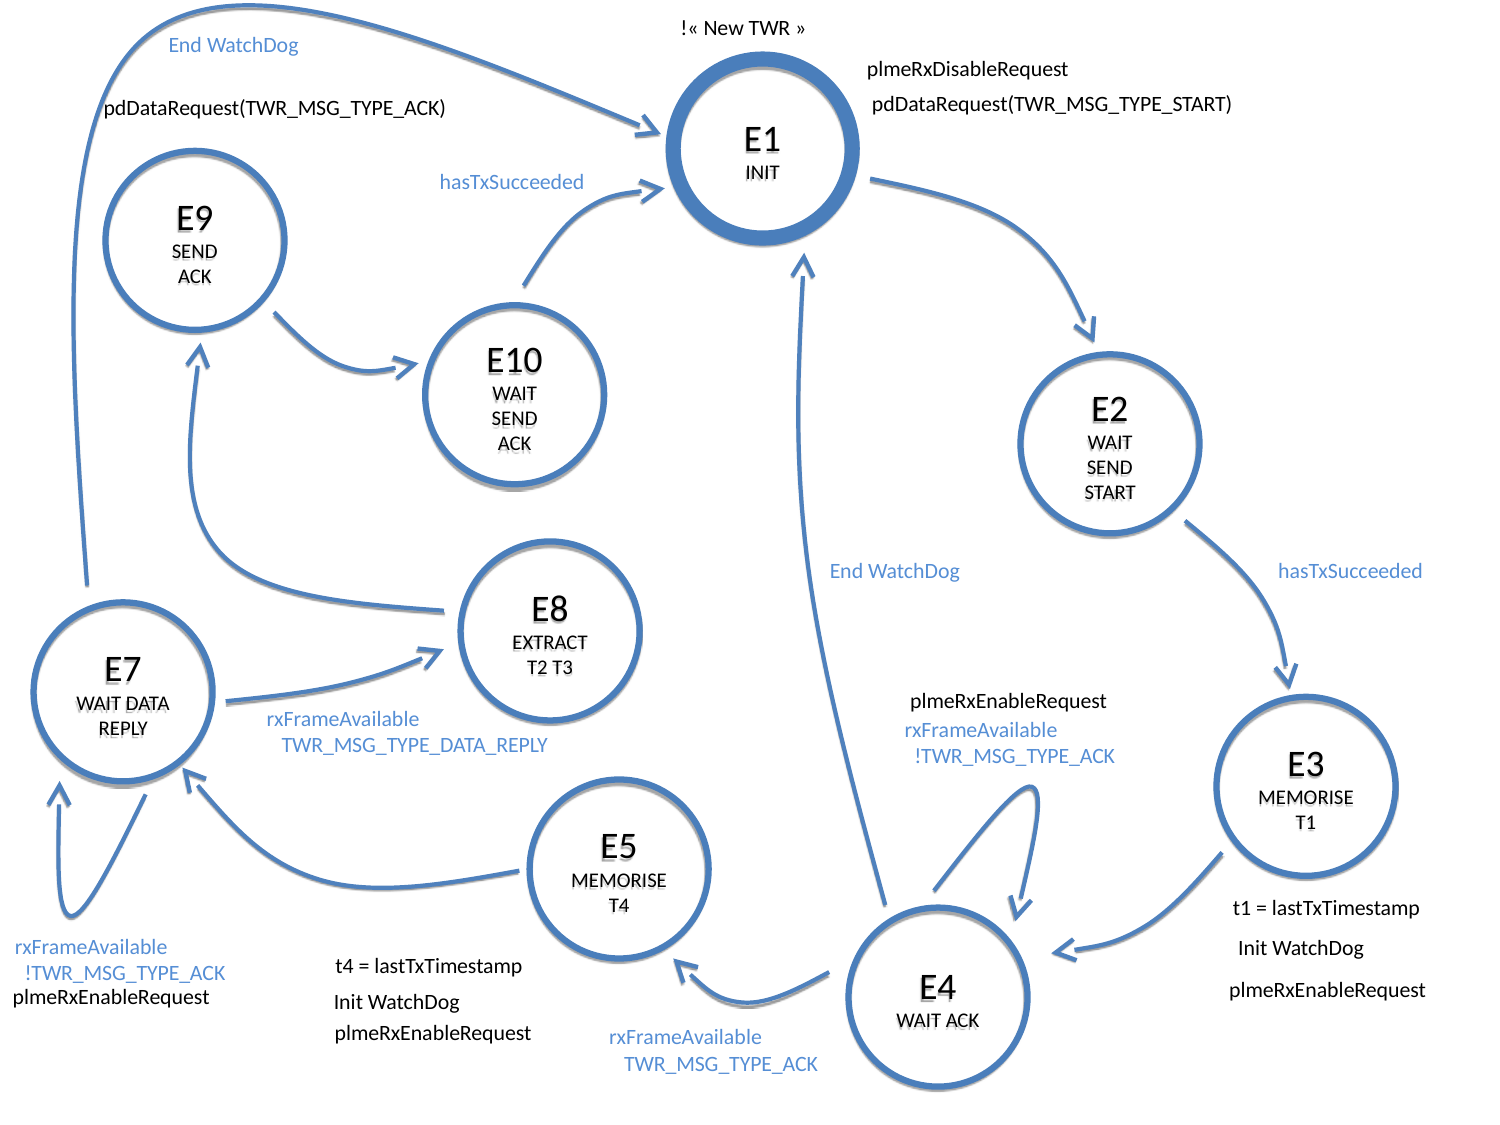

!« New TWR »
End WatchDog
plmeRxDisableRequest
E1
INIT
pdDataRequest(TWR_MSG_TYPE_START)
pdDataRequest(TWR_MSG_TYPE_ACK)
E9
SEND
ACK
hasTxSucceeded
E10
WAIT
SEND
ACK
E2
WAIT
SEND START
E8
EXTRACT T2 T3
End WatchDog
hasTxSucceeded
E7
WAIT DATA REPLY
plmeRxEnableRequest
rxFrameAvailable
 TWR_MSG_TYPE_DATA_REPLY
E3
MEMORISE T1
rxFrameAvailable
  !TWR_MSG_TYPE_ACK
E5
MEMORISET4
t1 = lastTxTimestamp
E4
WAIT ACK
rxFrameAvailable
  !TWR_MSG_TYPE_ACK
Init WatchDog
t4 = lastTxTimestamp
plmeRxEnableRequest
plmeRxEnableRequest
Init WatchDog
plmeRxEnableRequest
rxFrameAvailable
 TWR_MSG_TYPE_ACK